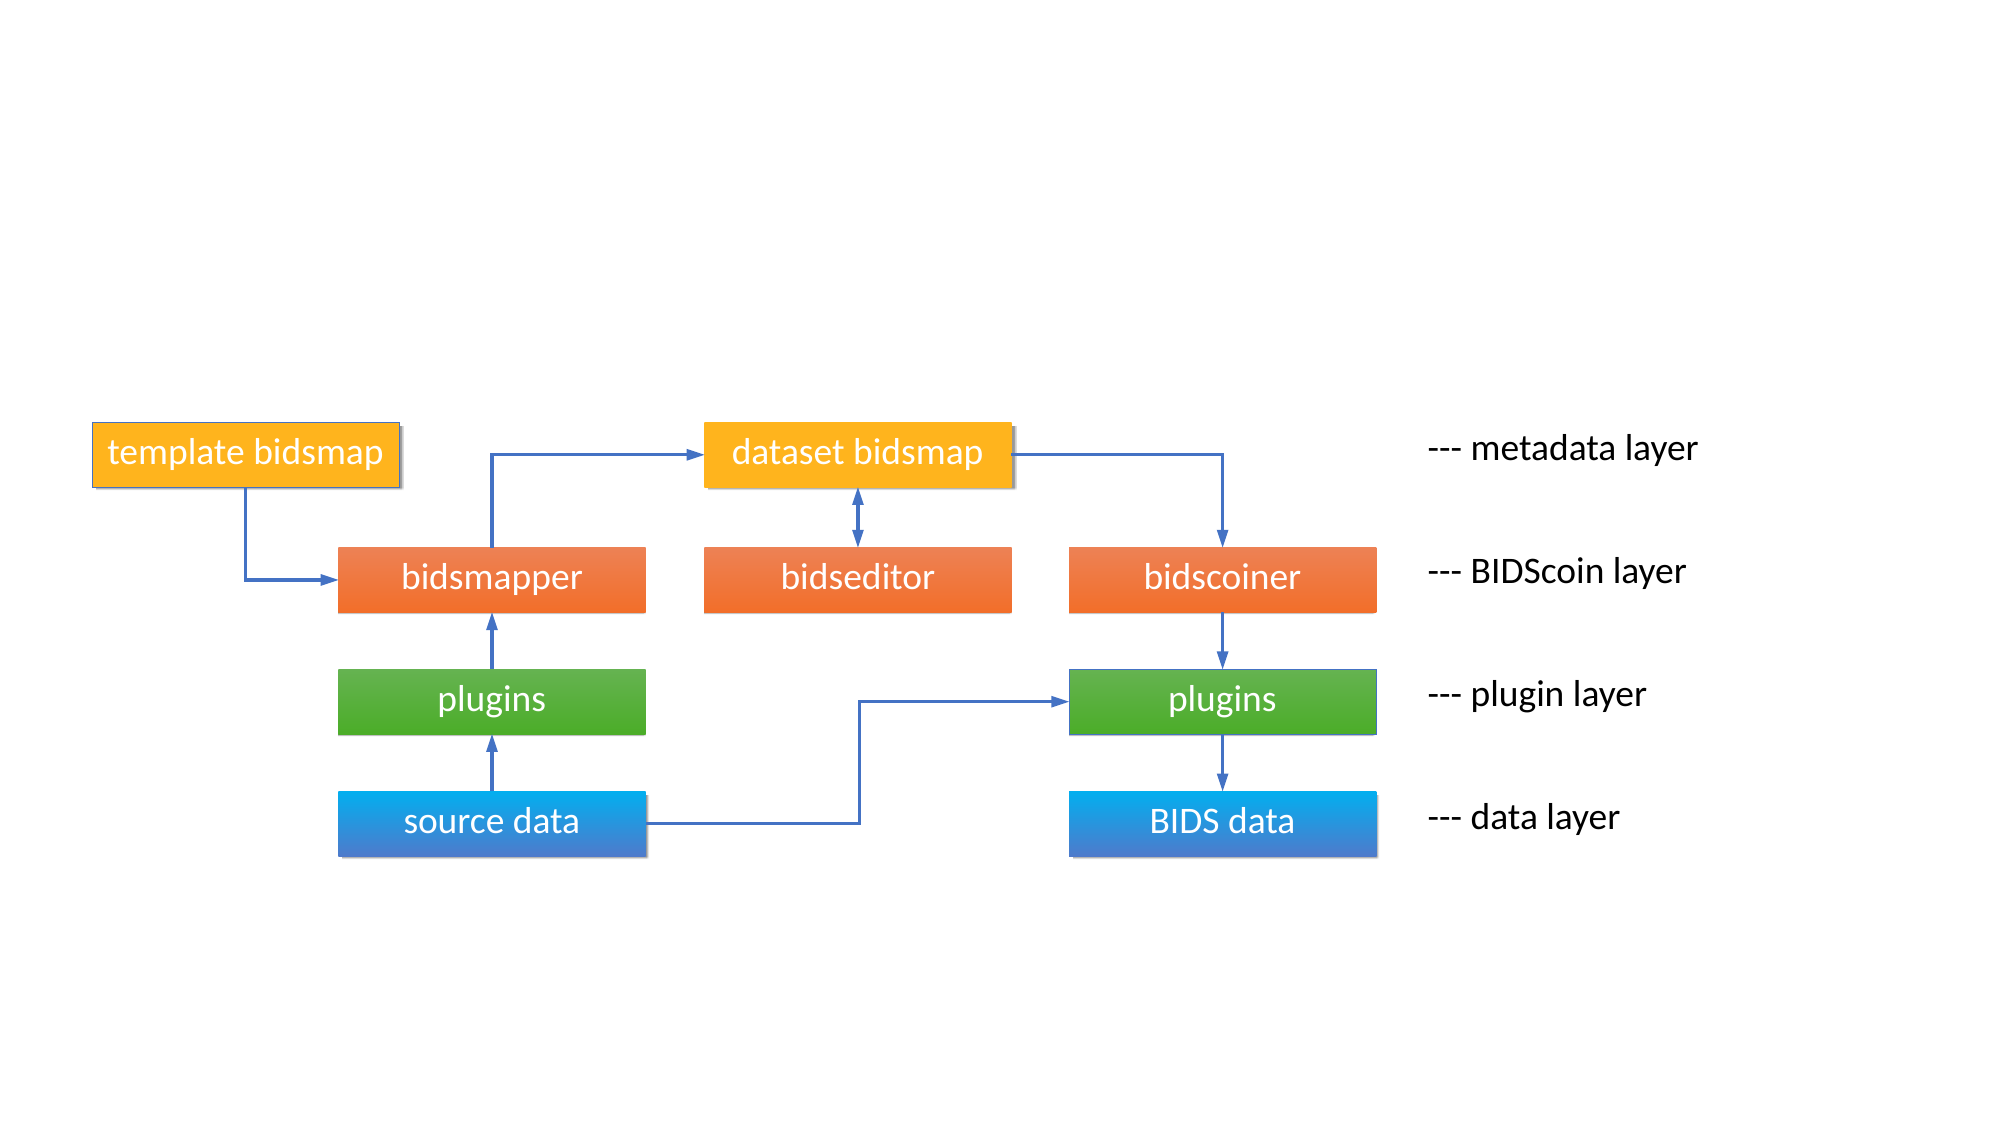

template bidsmap
dataset bidsmap
--- metadata layer
bidsmapper
bidseditor
bidscoiner
--- BIDScoin layer
plugins
plugins
--- plugin layer
source data
BIDS data
--- data layer